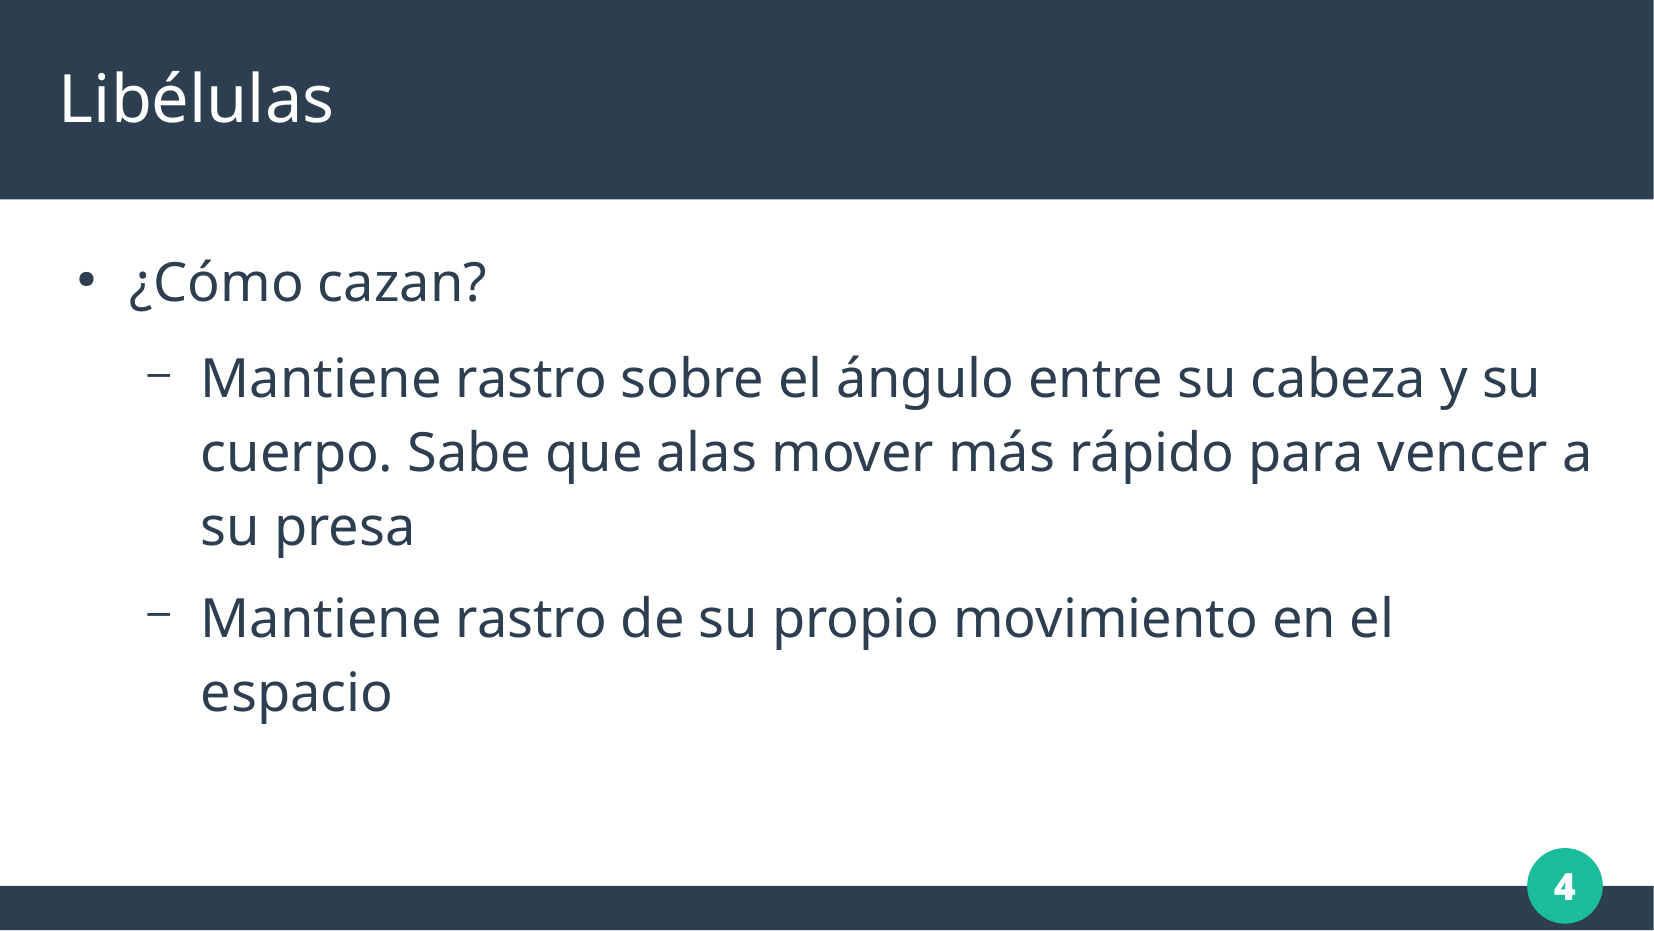

# Libélulas
¿Cómo cazan?
Mantiene rastro sobre el ángulo entre su cabeza y su cuerpo. Sabe que alas mover más rápido para vencer a su presa
Mantiene rastro de su propio movimiento en el espacio